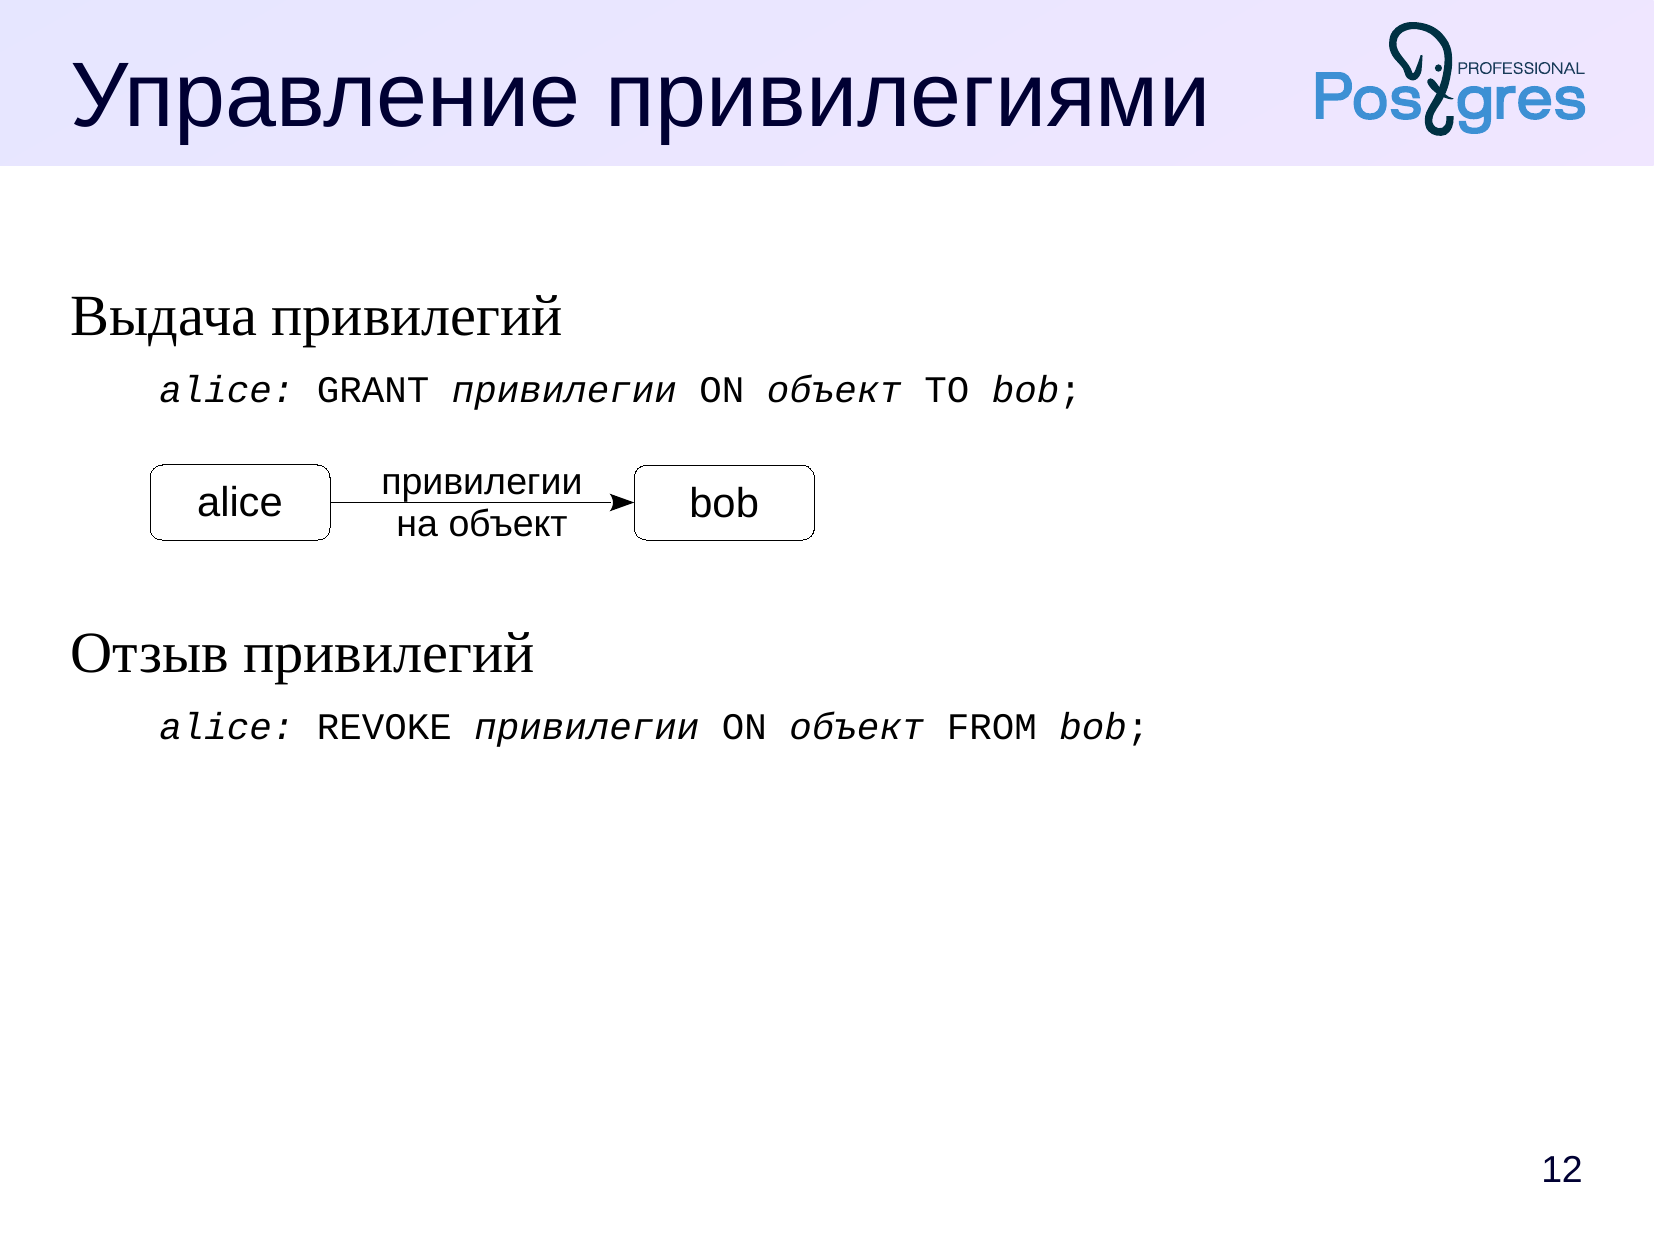

# Управление привилегиями
Выдача привилегий
alice: GRANT привилегии ON объект TO bob;
Отзыв привилегий
alice: REVOKE привилегии ON объект FROM bob;
alice
bob